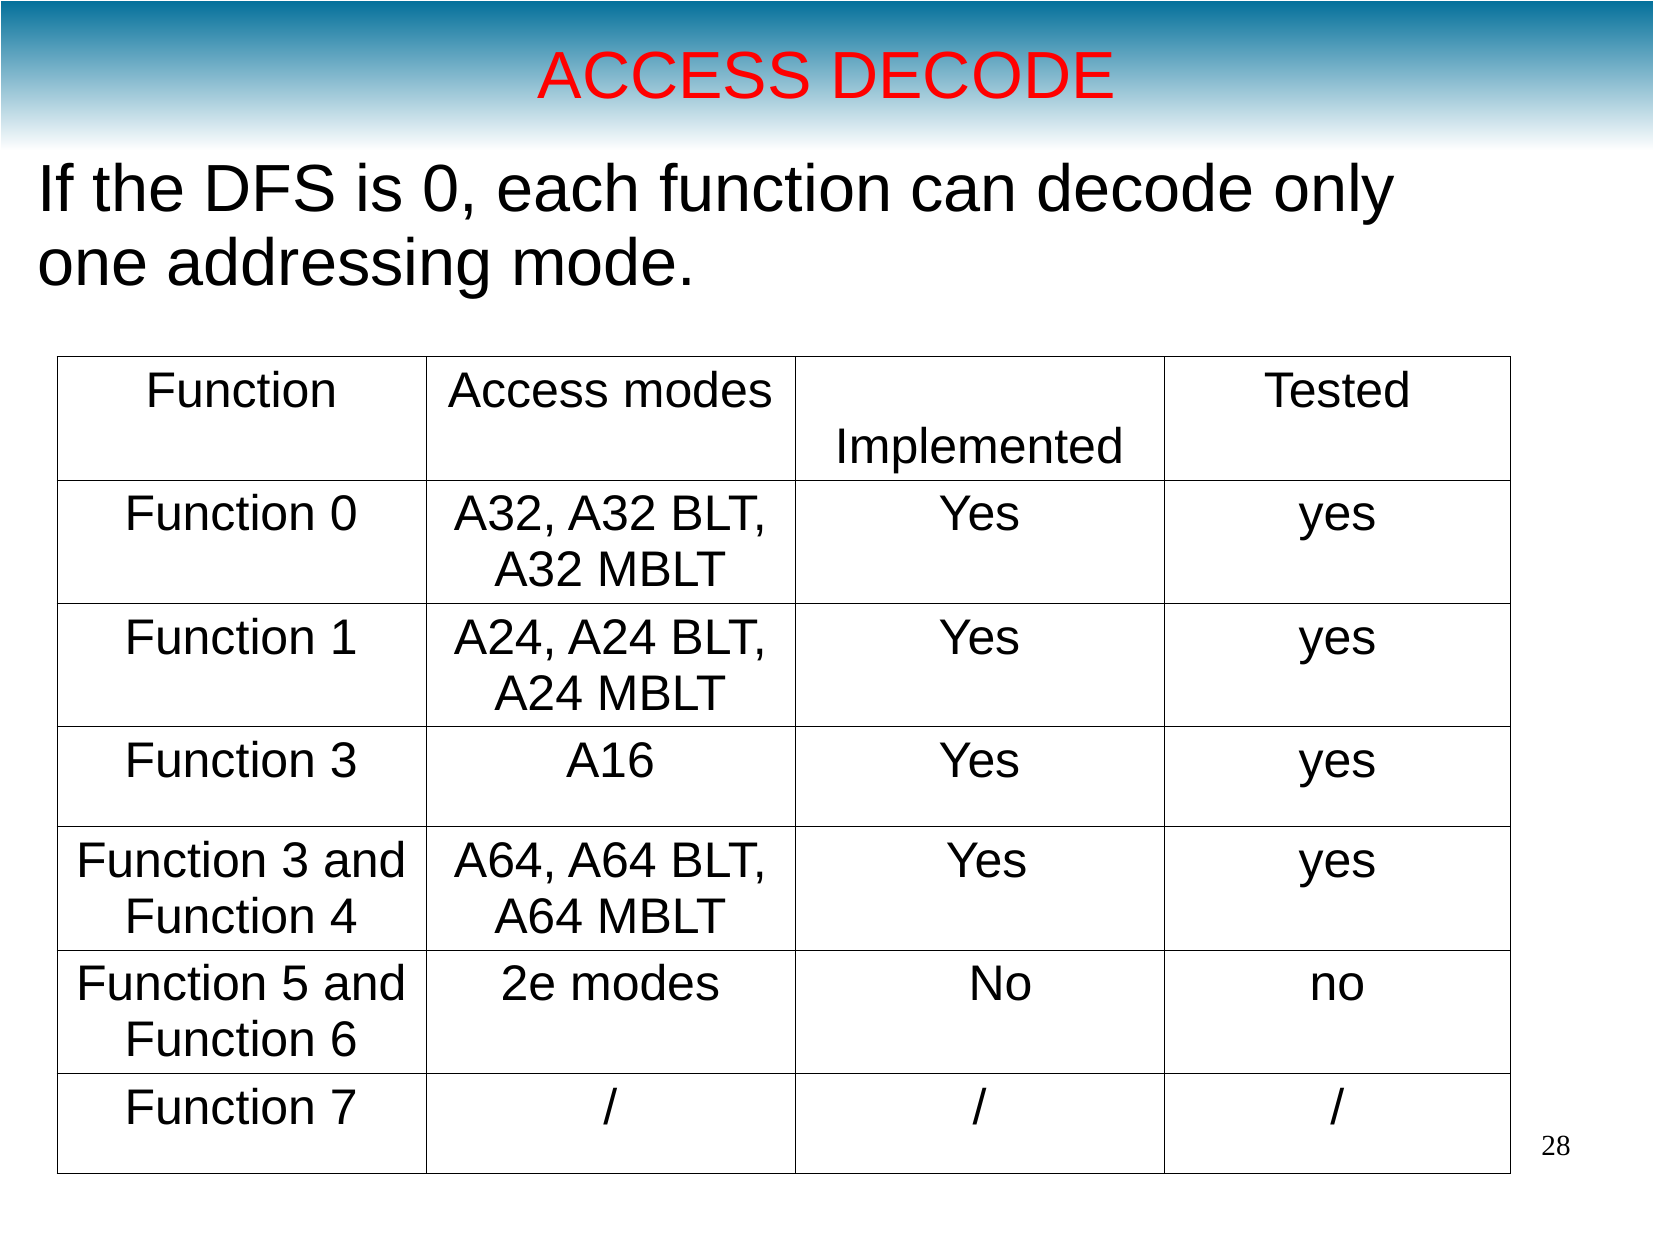

ACCESS DECODE
# If the DFS is 0, each function can decode only
one addressing mode.
| Function | Access modes | Implemented | Tested |
| --- | --- | --- | --- |
| Function 0 | A32, A32 BLT, A32 MBLT | Yes | yes |
| Function 1 | A24, A24 BLT, A24 MBLT | Yes | yes |
| Function 3 | A16 | Yes | yes |
| Function 3 and Function 4 | A64, A64 BLT, A64 MBLT | Yes | yes |
| Function 5 and Function 6 | 2e modes | No | no |
| Function 7 | / | / | / |
28